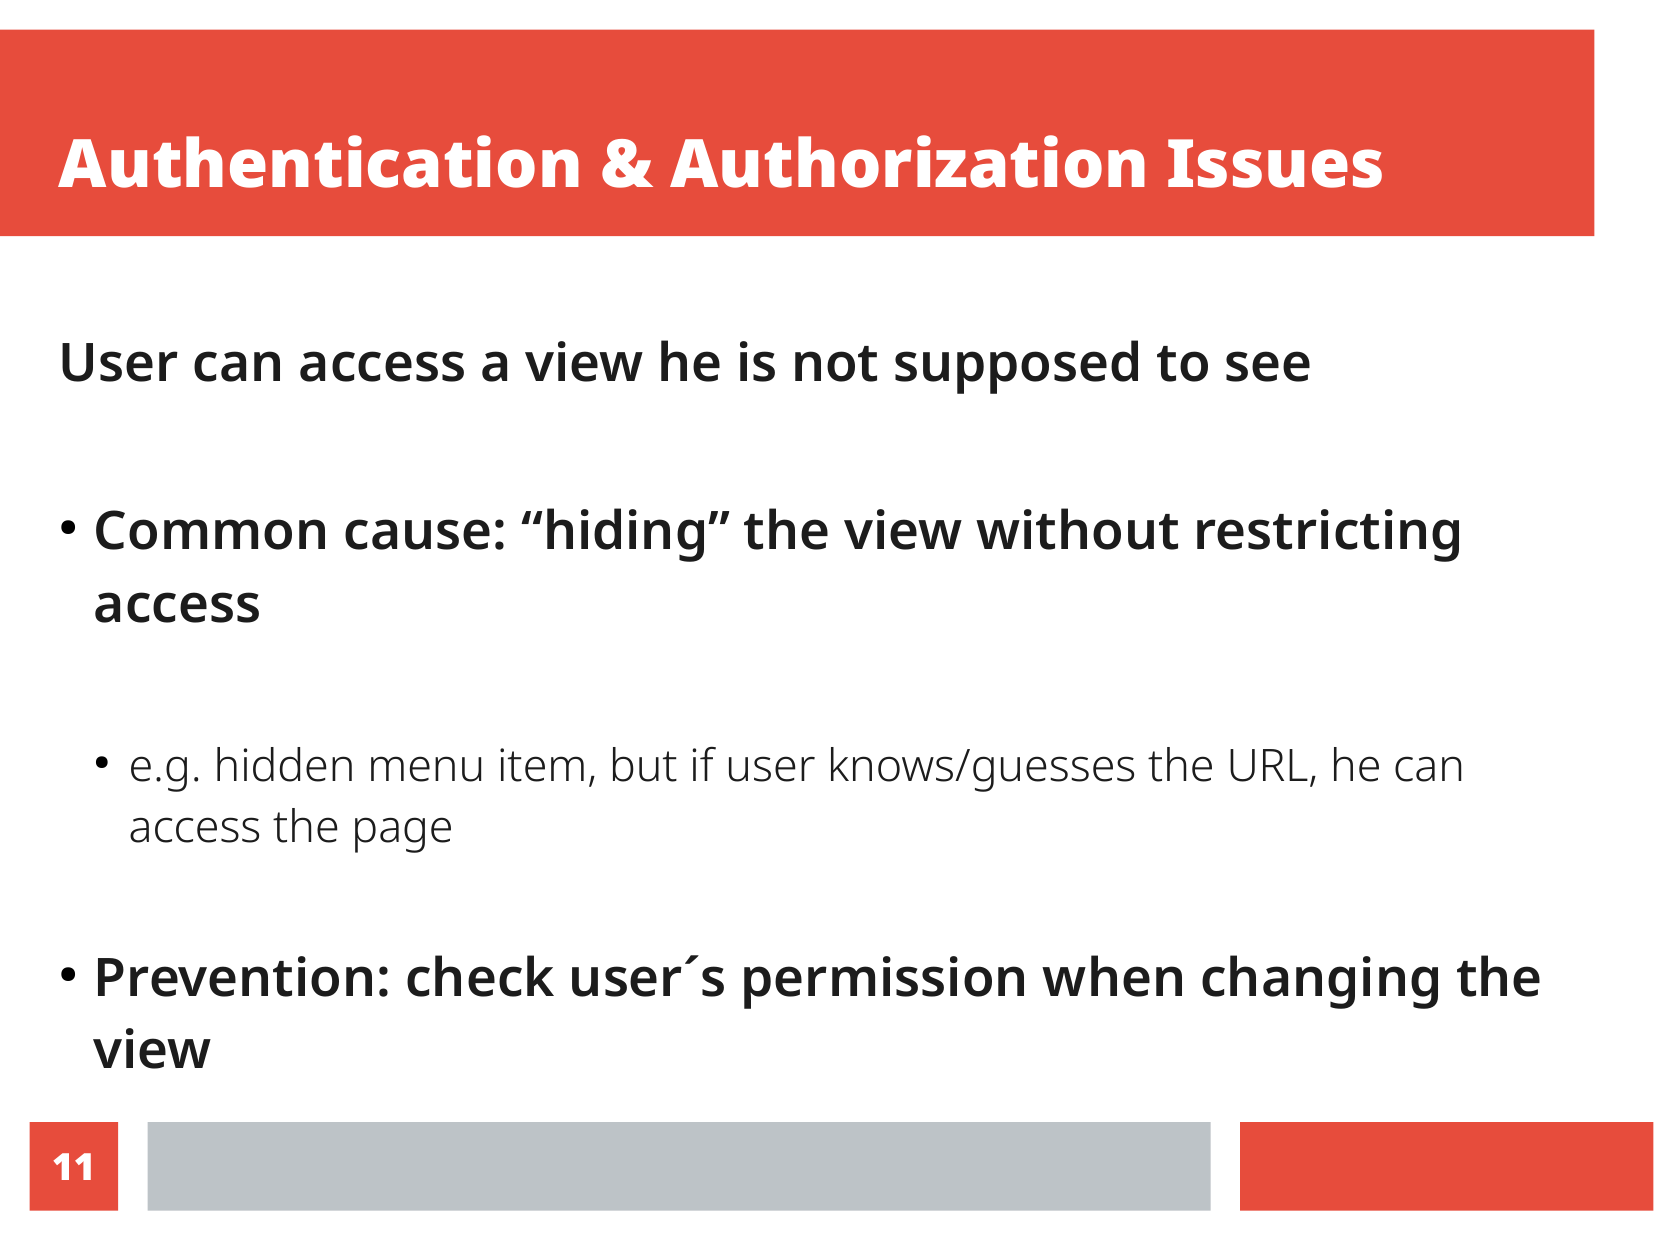

# Authentication & Authorization Issues
User can access a view he is not supposed to see
Common cause: “hiding” the view without restricting access
e.g. hidden menu item, but if user knows/guesses the URL, he can access the page
Prevention: check user´s permission when changing the view
11